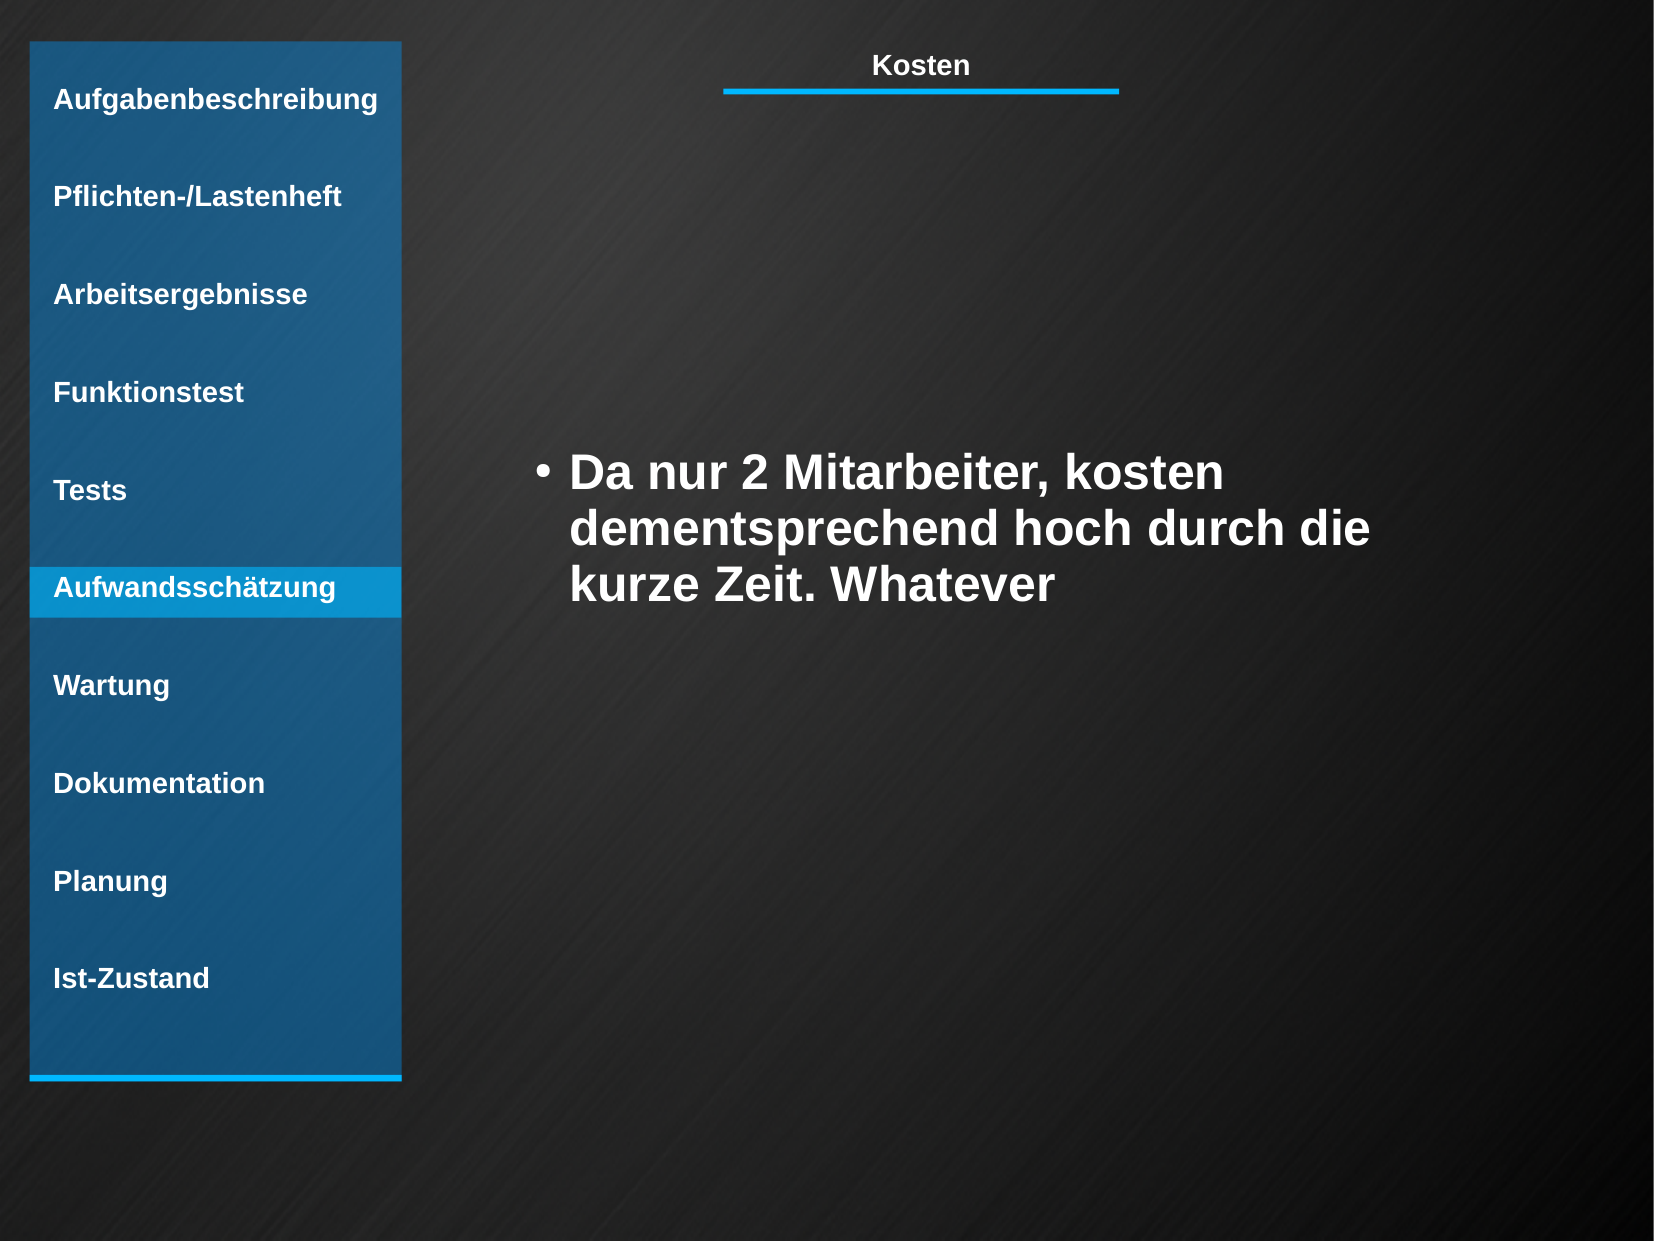

Kosten
Aufgabenbeschreibung
Pflichten-/Lastenheft
Arbeitsergebnisse
Funktionstest
Tests
Aufwandsschätzung
Wartung
Dokumentation
Planung
Ist-Zustand
#
Da nur 2 Mitarbeiter, kosten dementsprechend hoch durch die kurze Zeit. Whatever